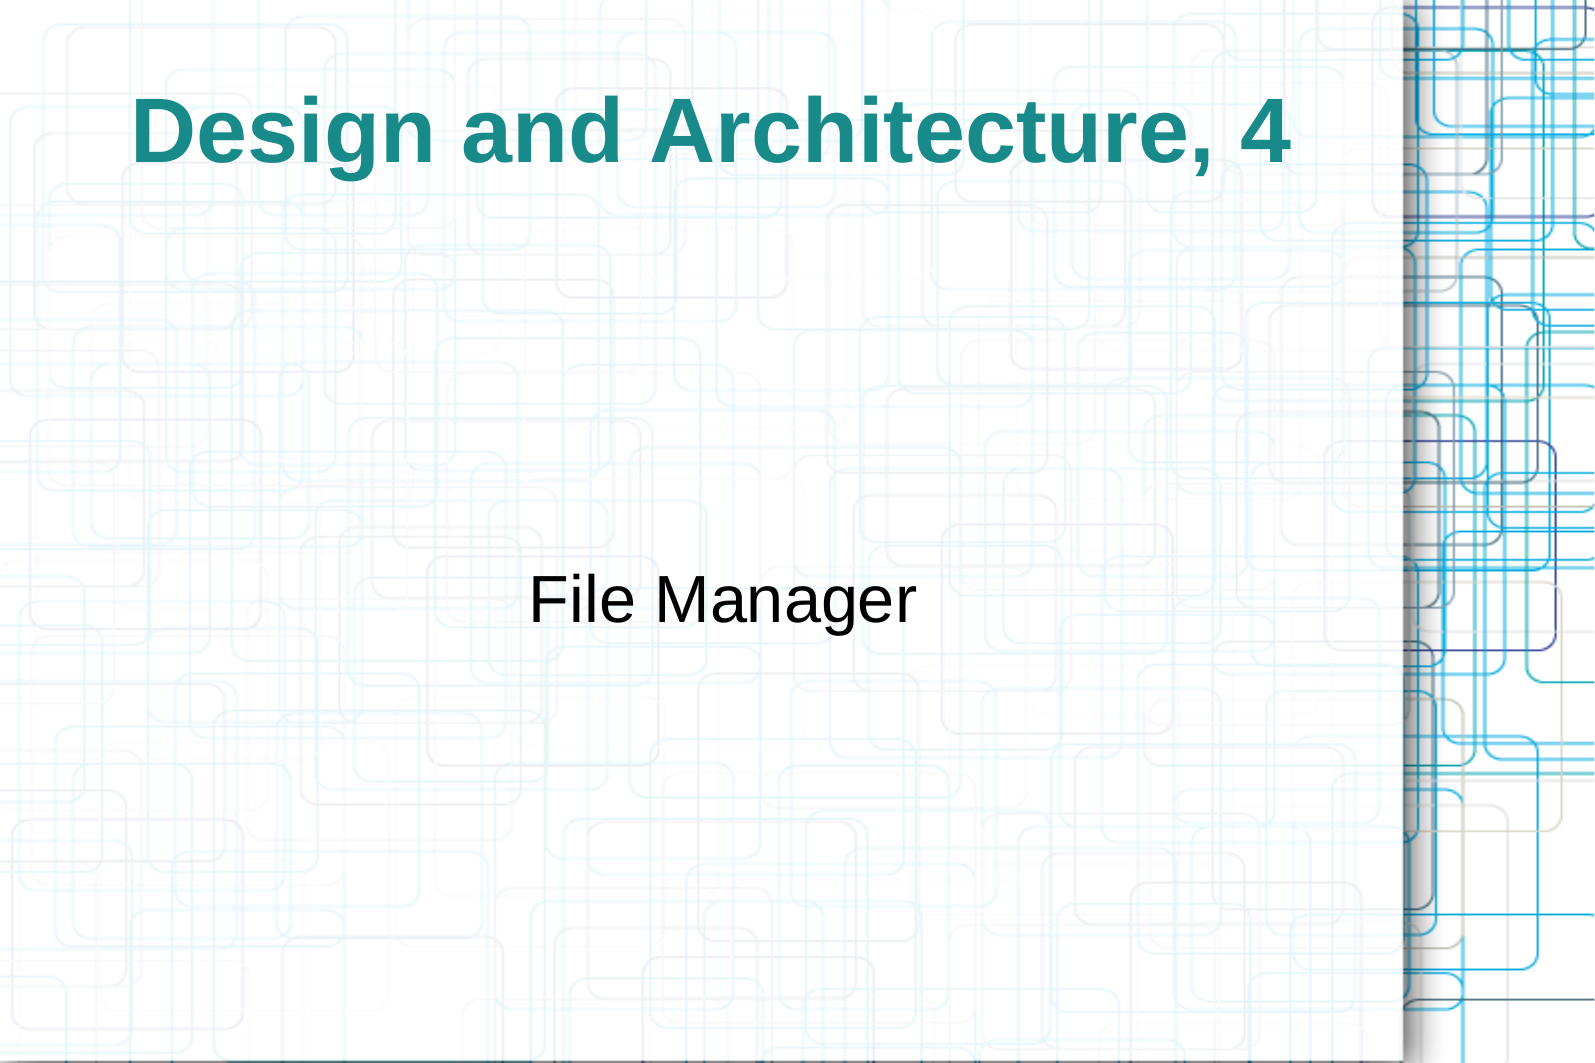

# Design and Architecture, 4
File Manager